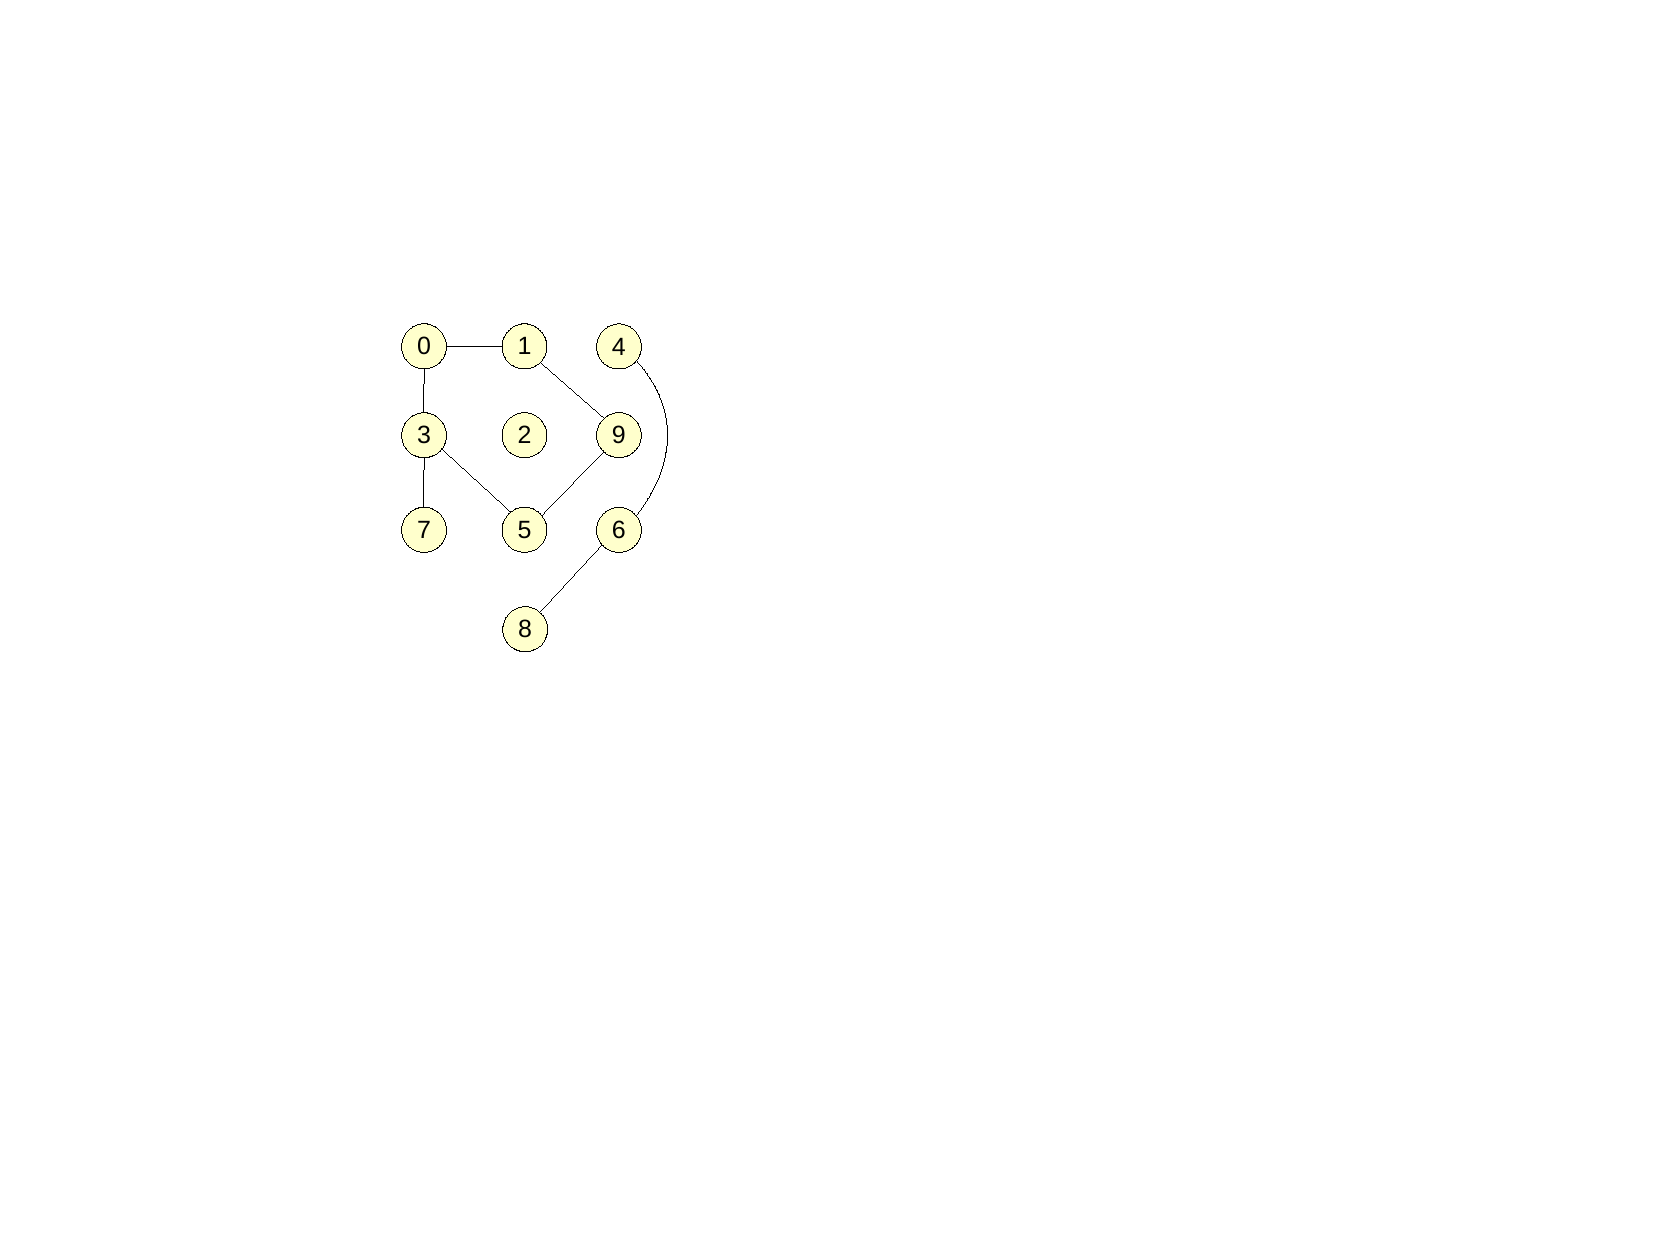

0
1
4
9
2
3
7
5
6
8